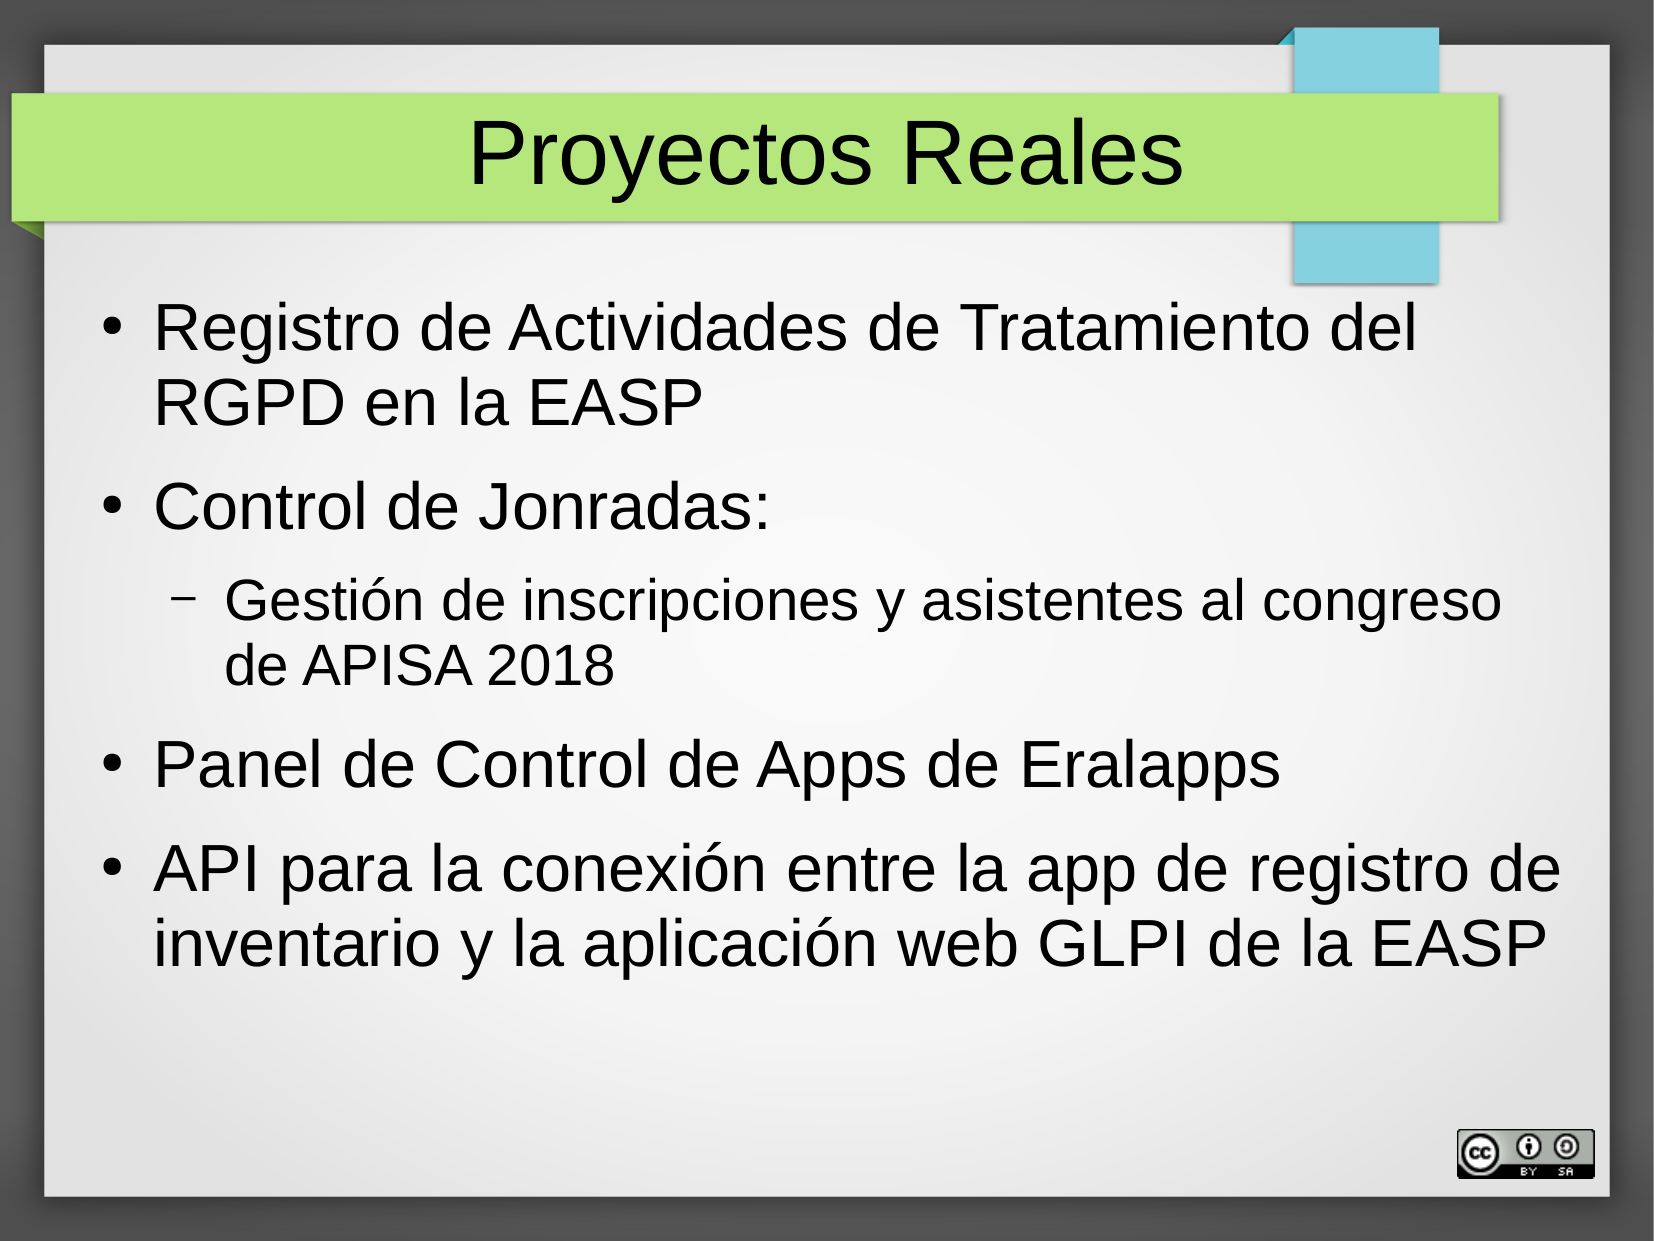

# Proyectos Reales
Registro de Actividades de Tratamiento del RGPD en la EASP
Control de Jonradas:
Gestión de inscripciones y asistentes al congreso de APISA 2018
Panel de Control de Apps de Eralapps
API para la conexión entre la app de registro de inventario y la aplicación web GLPI de la EASP